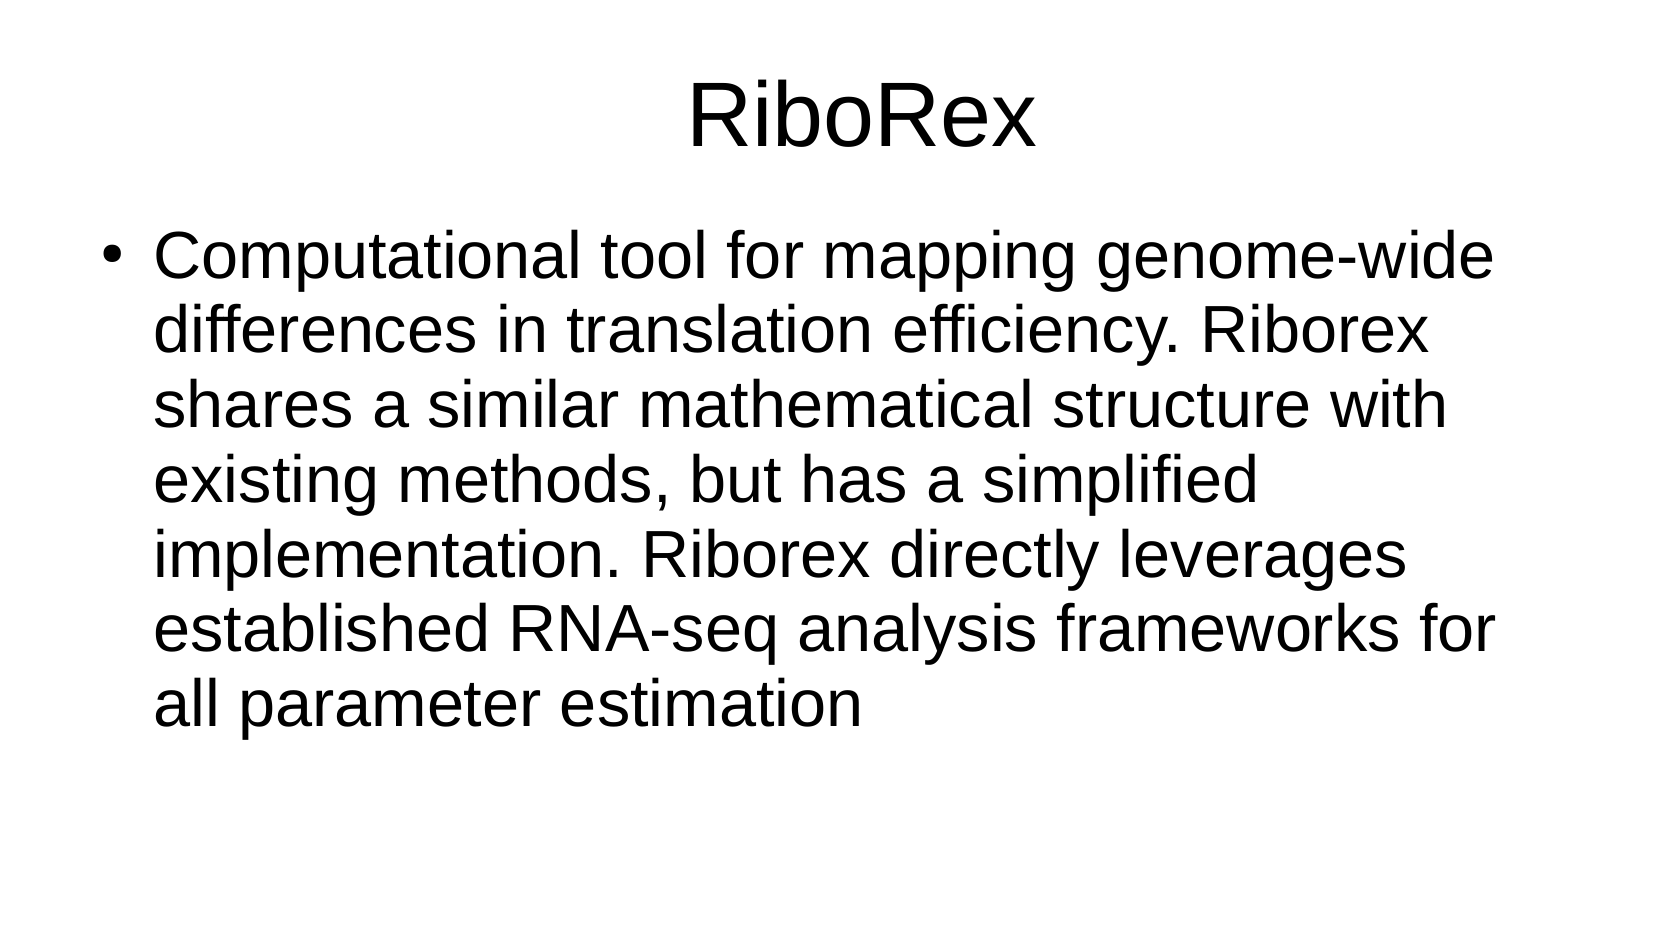

# RiboRex
Computational tool for mapping genome-wide differences in translation efficiency. Riborex shares a similar mathematical structure with existing methods, but has a simplified implementation. Riborex directly leverages established RNA-seq analysis frameworks for all parameter estimation